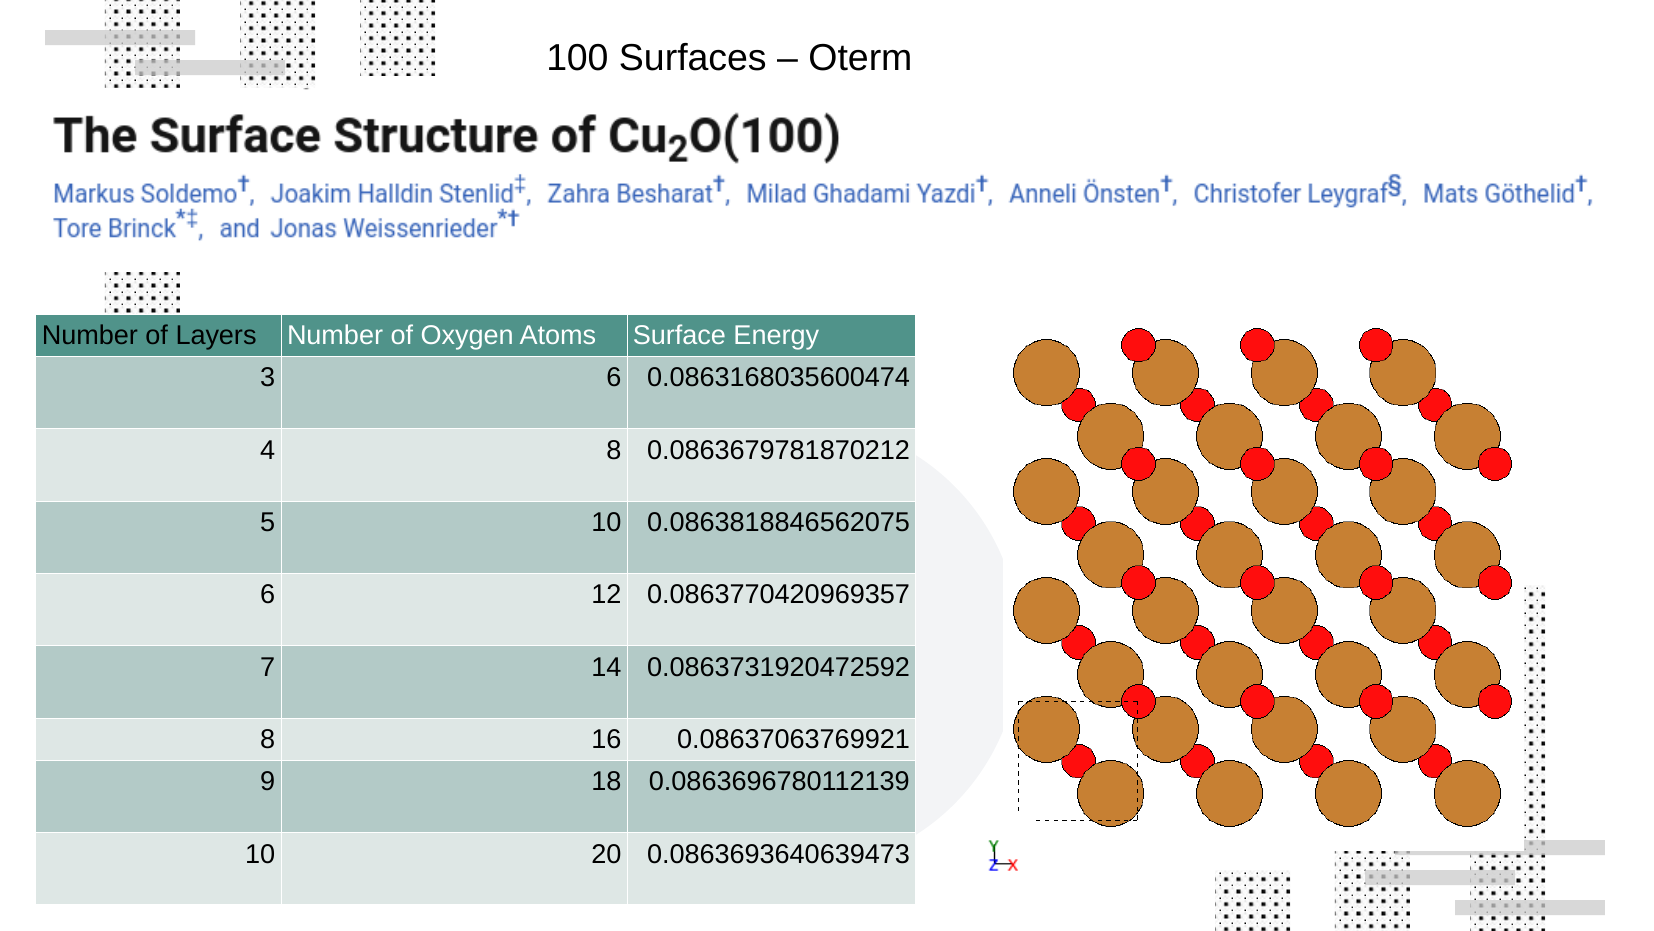

100 Surfaces – Oterm
| Number of Layers | Number of Oxygen Atoms | Surface Energy |
| --- | --- | --- |
| 3 | 6 | 0.0863168035600474 |
| 4 | 8 | 0.0863679781870212 |
| 5 | 10 | 0.0863818846562075 |
| 6 | 12 | 0.0863770420969357 |
| 7 | 14 | 0.0863731920472592 |
| 8 | 16 | 0.08637063769921 |
| 9 | 18 | 0.0863696780112139 |
| 10 | 20 | 0.0863693640639473 |